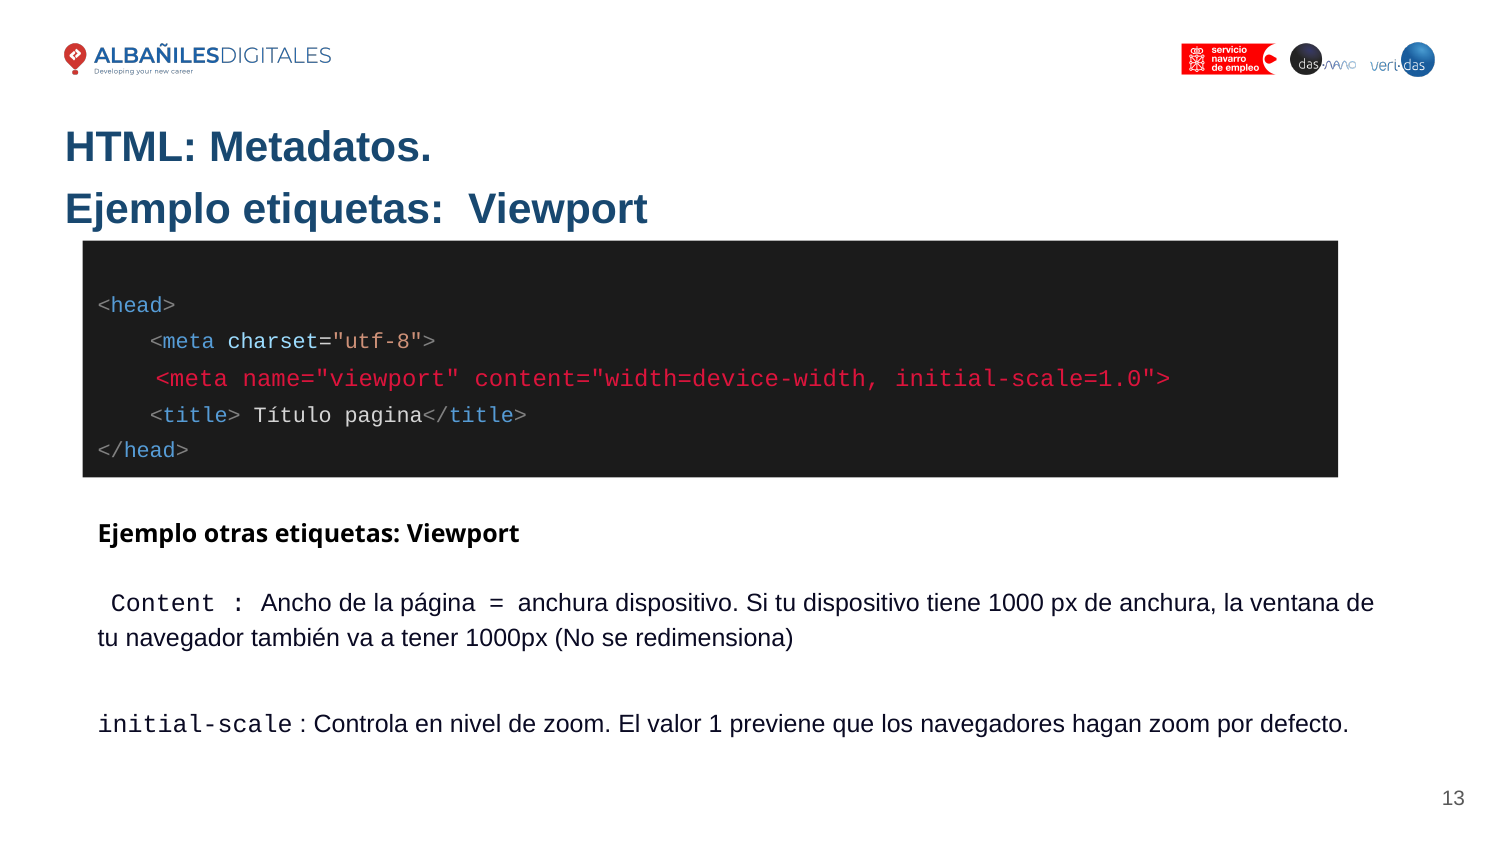

HTML: Metadatos.
Ejemplo etiquetas: Viewport
<head>
 <meta charset="utf-8">
 <meta name="viewport" content="width=device-width, initial-scale=1.0">
 <title> Título pagina</title>
</head>
Ejemplo otras etiquetas: Viewport
 Content : Ancho de la página = anchura dispositivo. Si tu dispositivo tiene 1000 px de anchura, la ventana de tu navegador también va a tener 1000px (No se redimensiona)
initial-scale : Controla en nivel de zoom. El valor 1 previene que los navegadores hagan zoom por defecto.